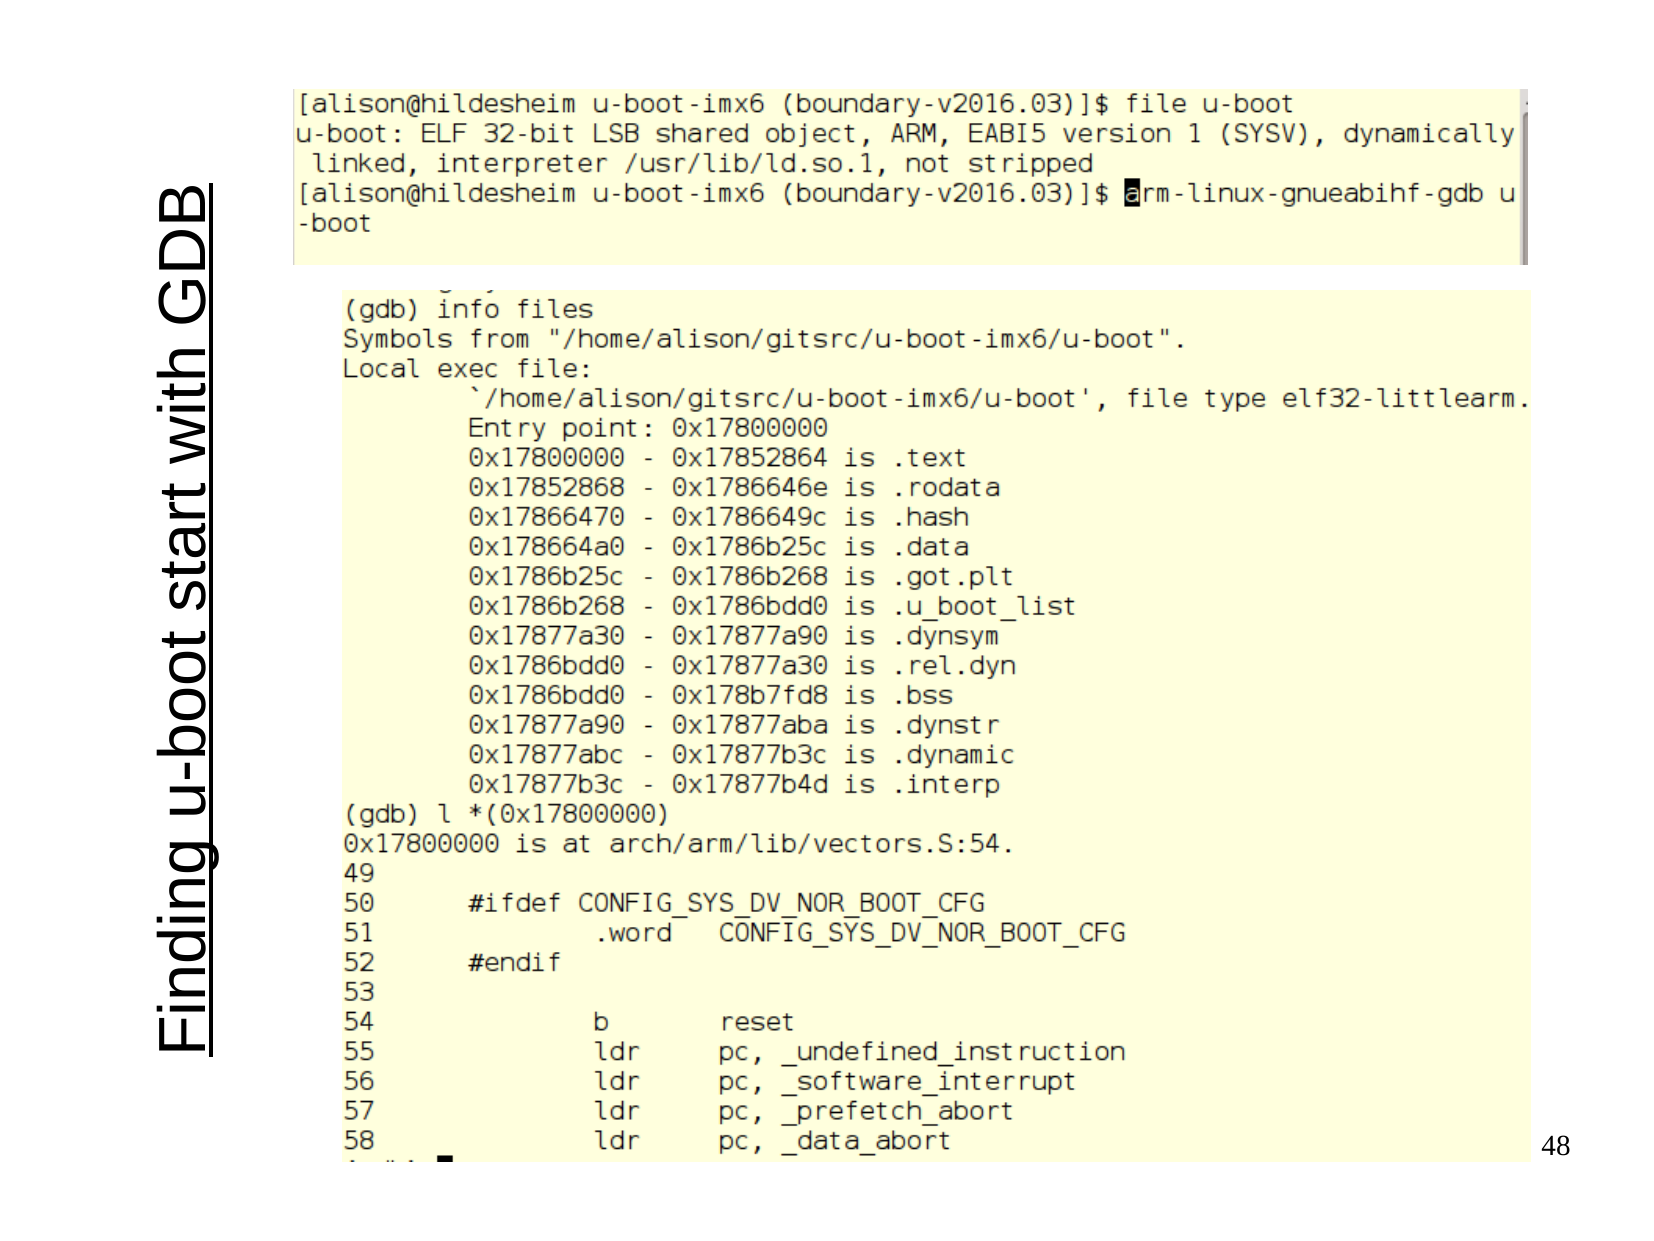

# Finding u-boot start with GDB
48